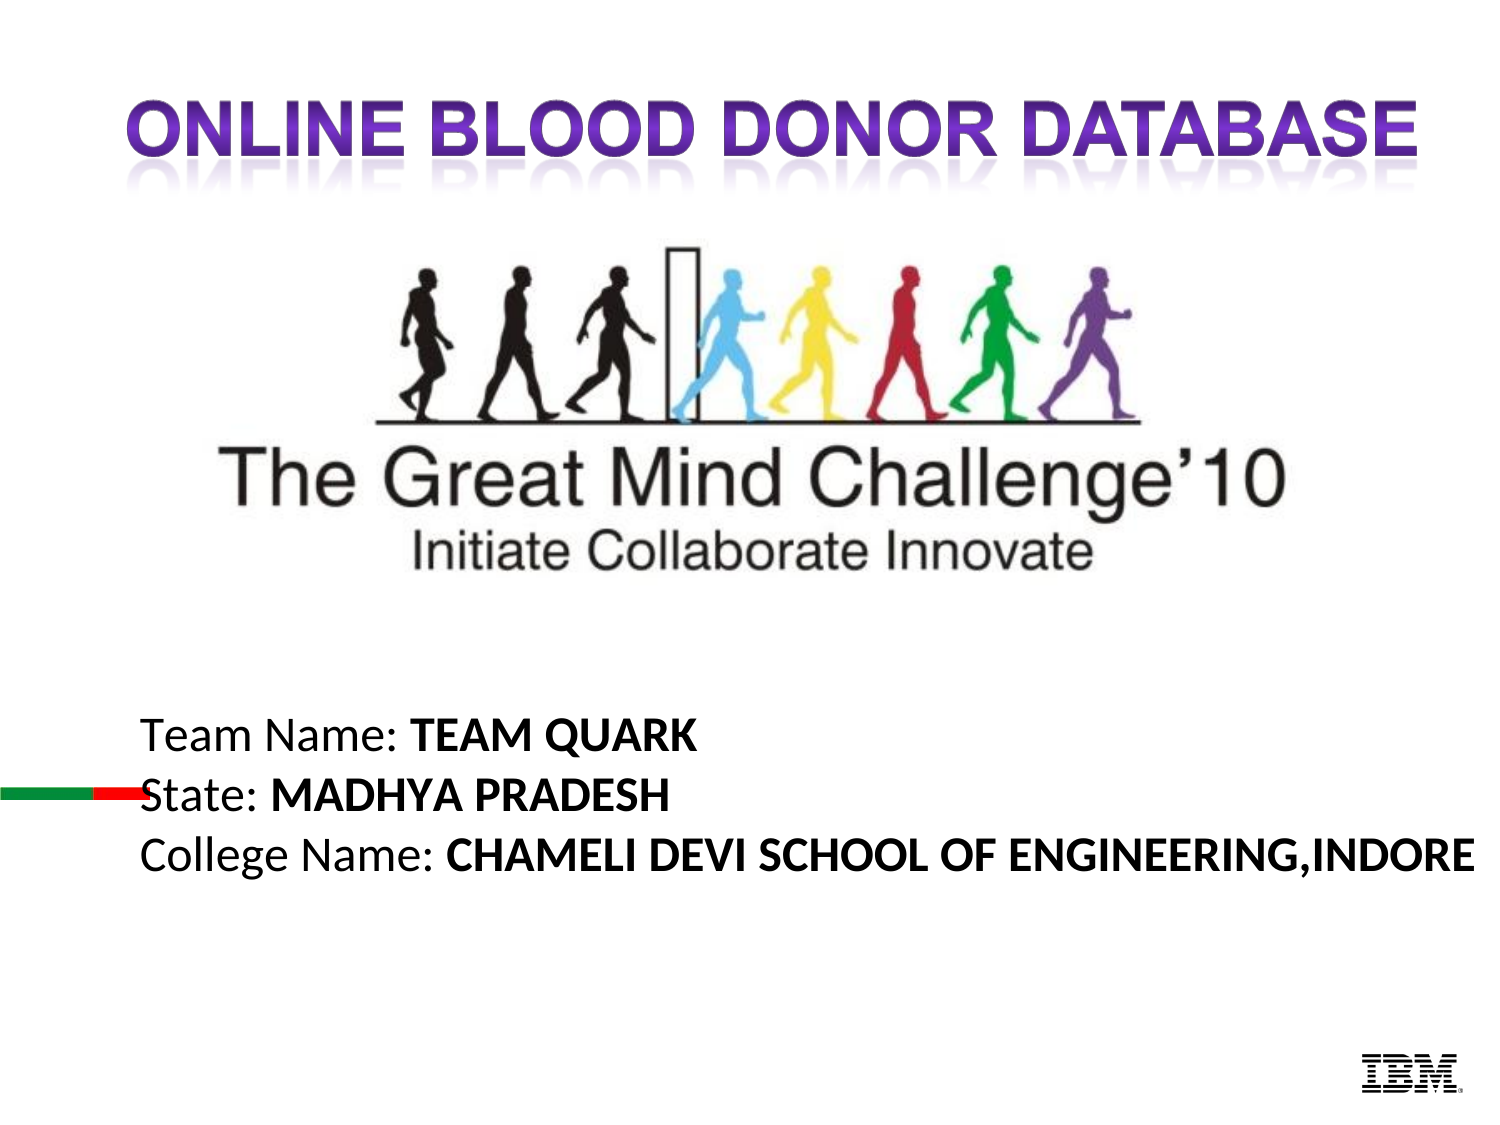

Team Name: TEAM QUARK
State: MADHYA PRADESH
College Name: CHAMELI DEVI SCHOOL OF ENGINEERING,INDORE